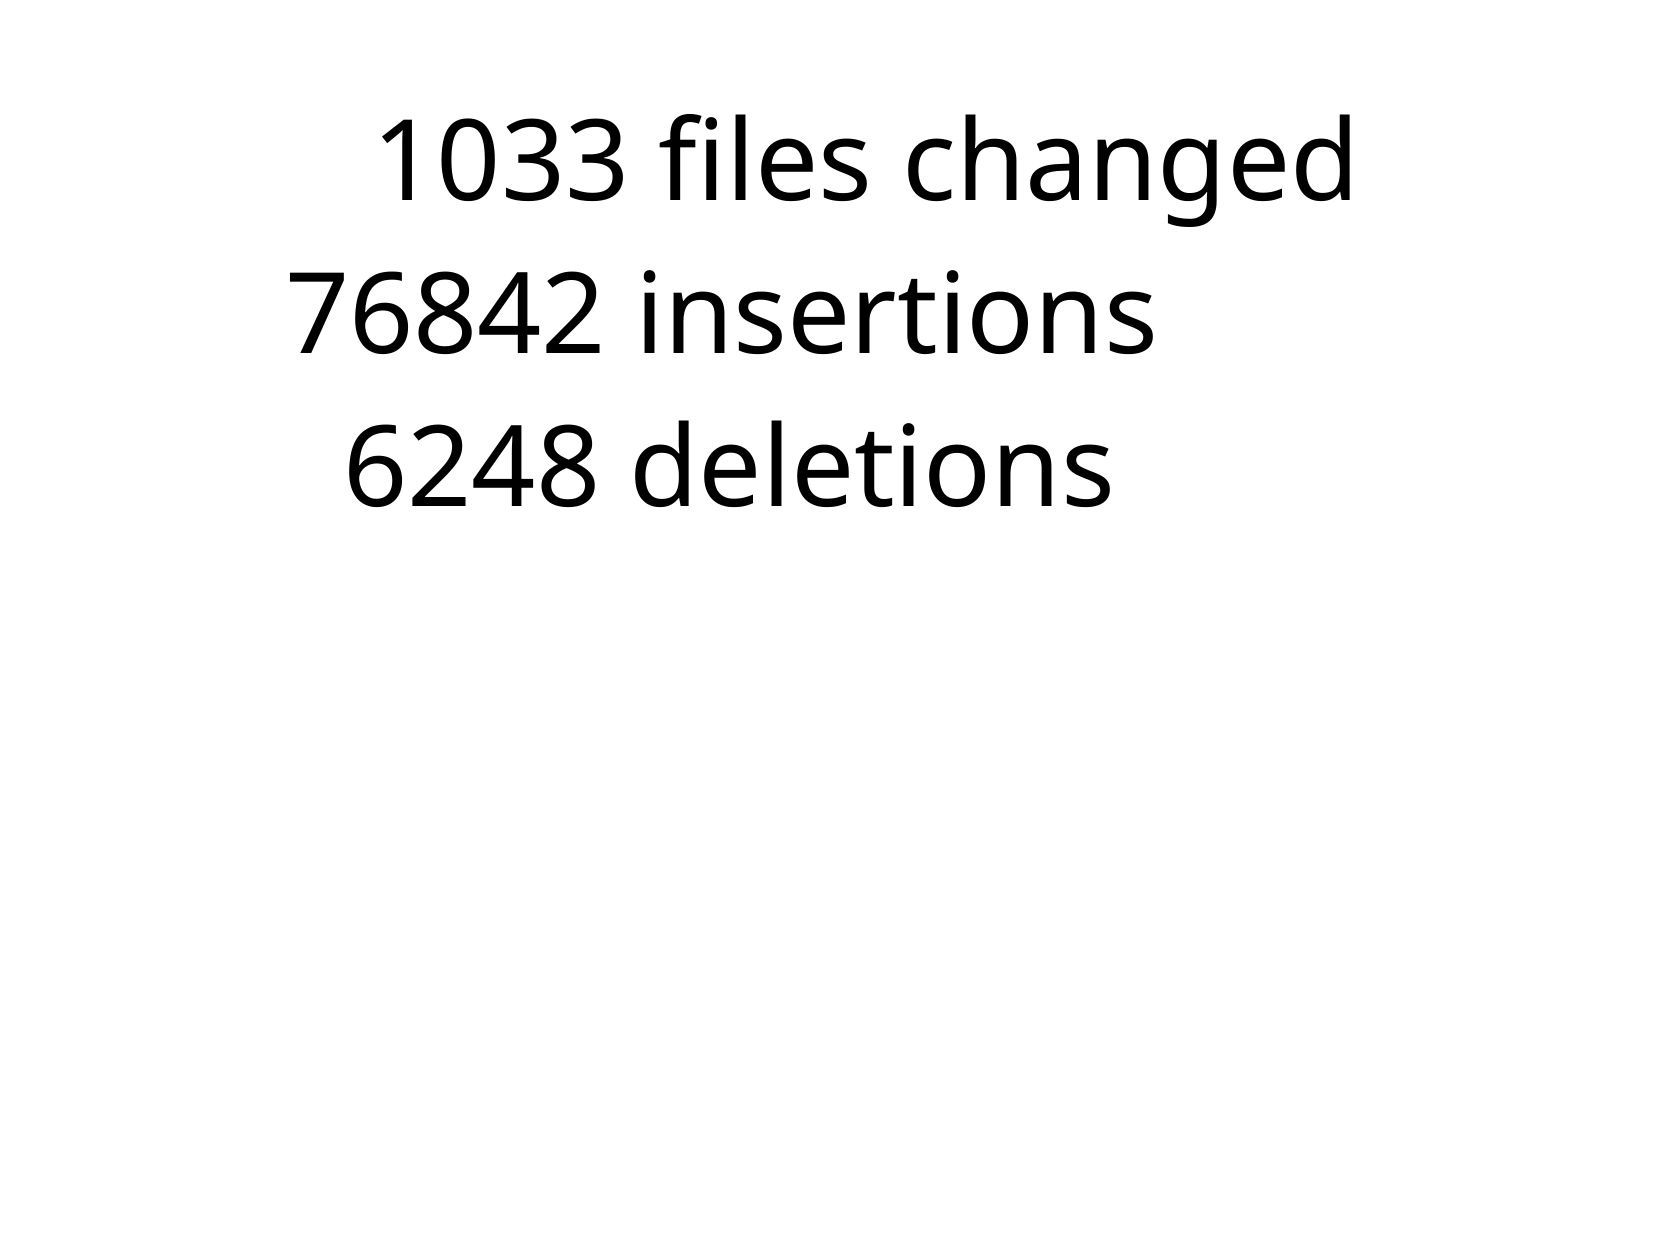

1033 files changed
76842 insertions
 6248 deletions
2.6.20 to 2.6.24-rc8